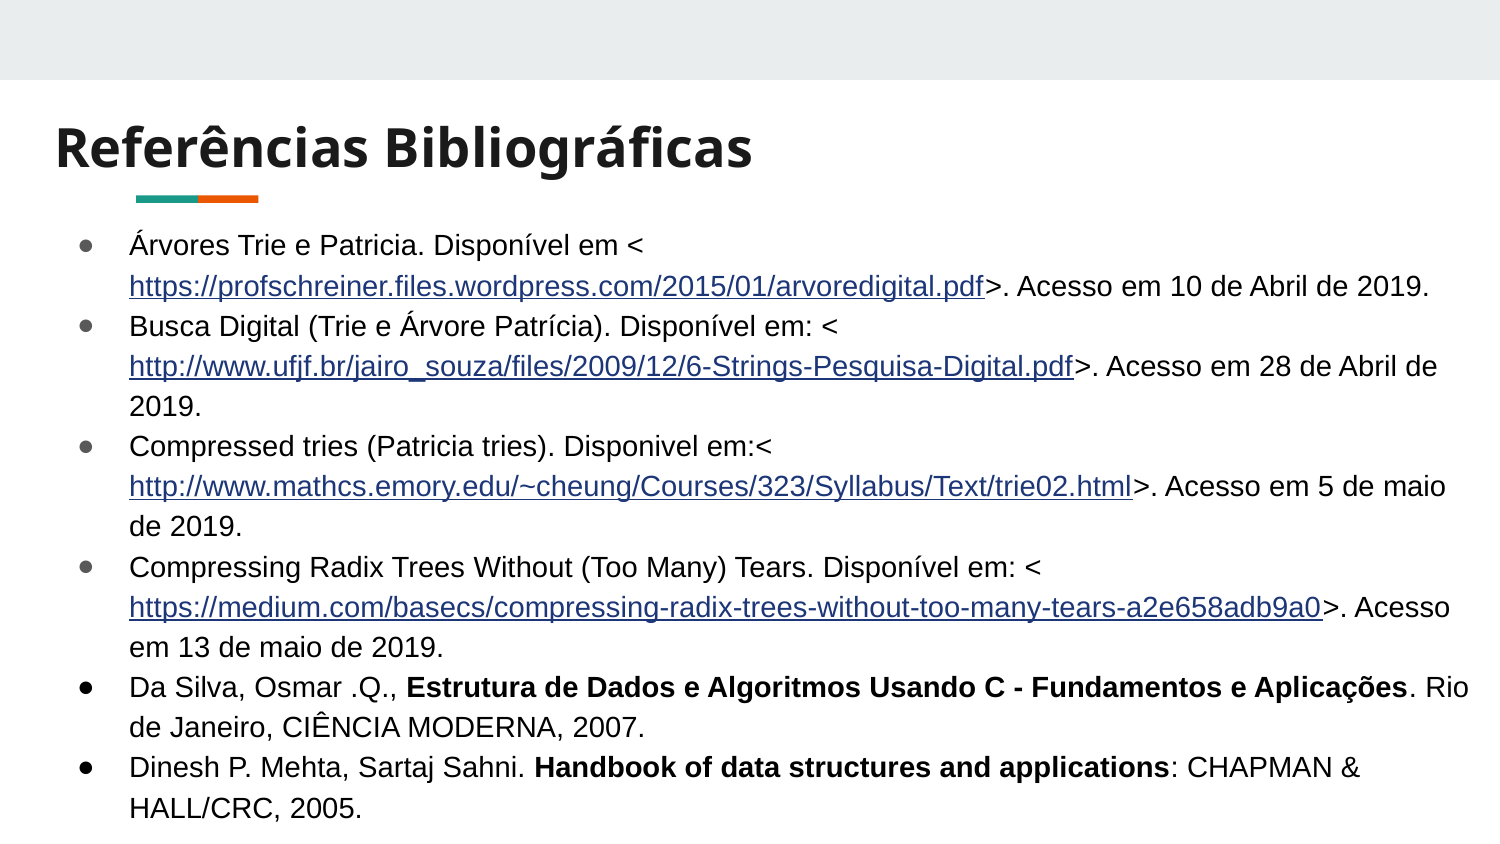

# Referências Bibliográficas
Árvores Trie e Patricia. Disponível em <https://profschreiner.files.wordpress.com/2015/01/arvoredigital.pdf>. Acesso em 10 de Abril de 2019.
Busca Digital (Trie e Árvore Patrícia). Disponível em: <http://www.ufjf.br/jairo_souza/files/2009/12/6-Strings-Pesquisa-Digital.pdf>. Acesso em 28 de Abril de 2019.
Compressed tries (Patricia tries). Disponivel em:<http://www.mathcs.emory.edu/~cheung/Courses/323/Syllabus/Text/trie02.html>. Acesso em 5 de maio de 2019.
Compressing Radix Trees Without (Too Many) Tears. Disponível em: <https://medium.com/basecs/compressing-radix-trees-without-too-many-tears-a2e658adb9a0>. Acesso em 13 de maio de 2019.
Da Silva, Osmar .Q., Estrutura de Dados e Algoritmos Usando C - Fundamentos e Aplicações. Rio de Janeiro, CIÊNCIA MODERNA, 2007.
Dinesh P. Mehta, Sartaj Sahni. Handbook of data structures and applications: CHAPMAN & HALL/CRC, 2005.